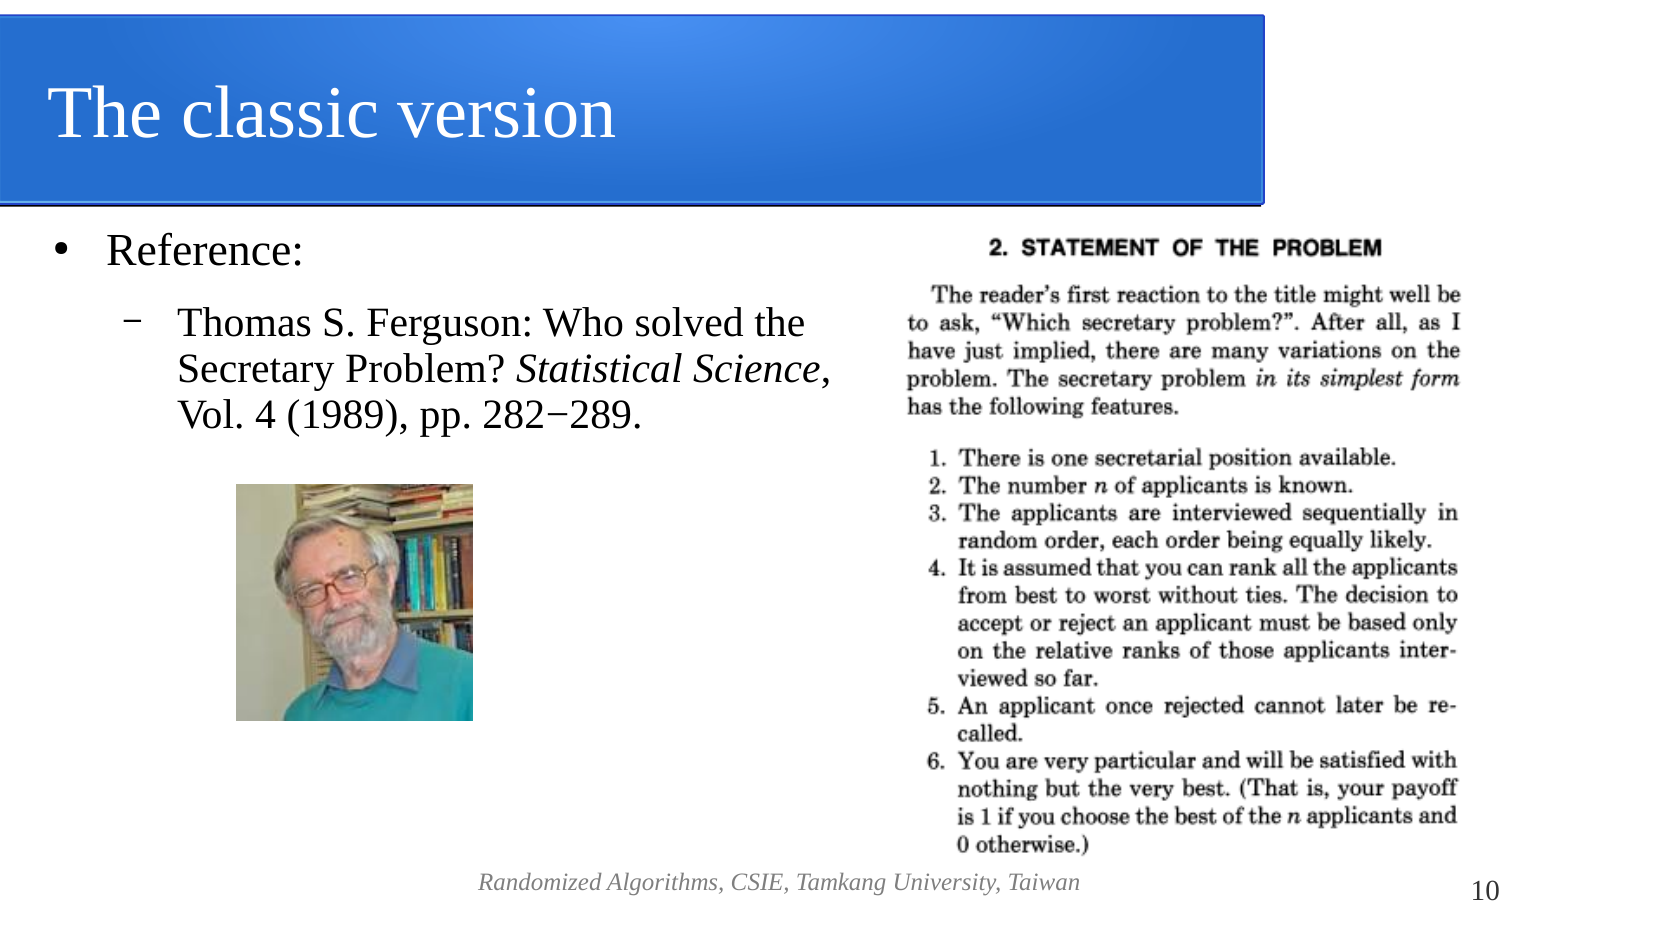

# The classic version
Reference:
Thomas S. Ferguson: Who solved the Secretary Problem? Statistical Science, Vol. 4 (1989), pp. 282−289.
Randomized Algorithms, CSIE, Tamkang University, Taiwan
10